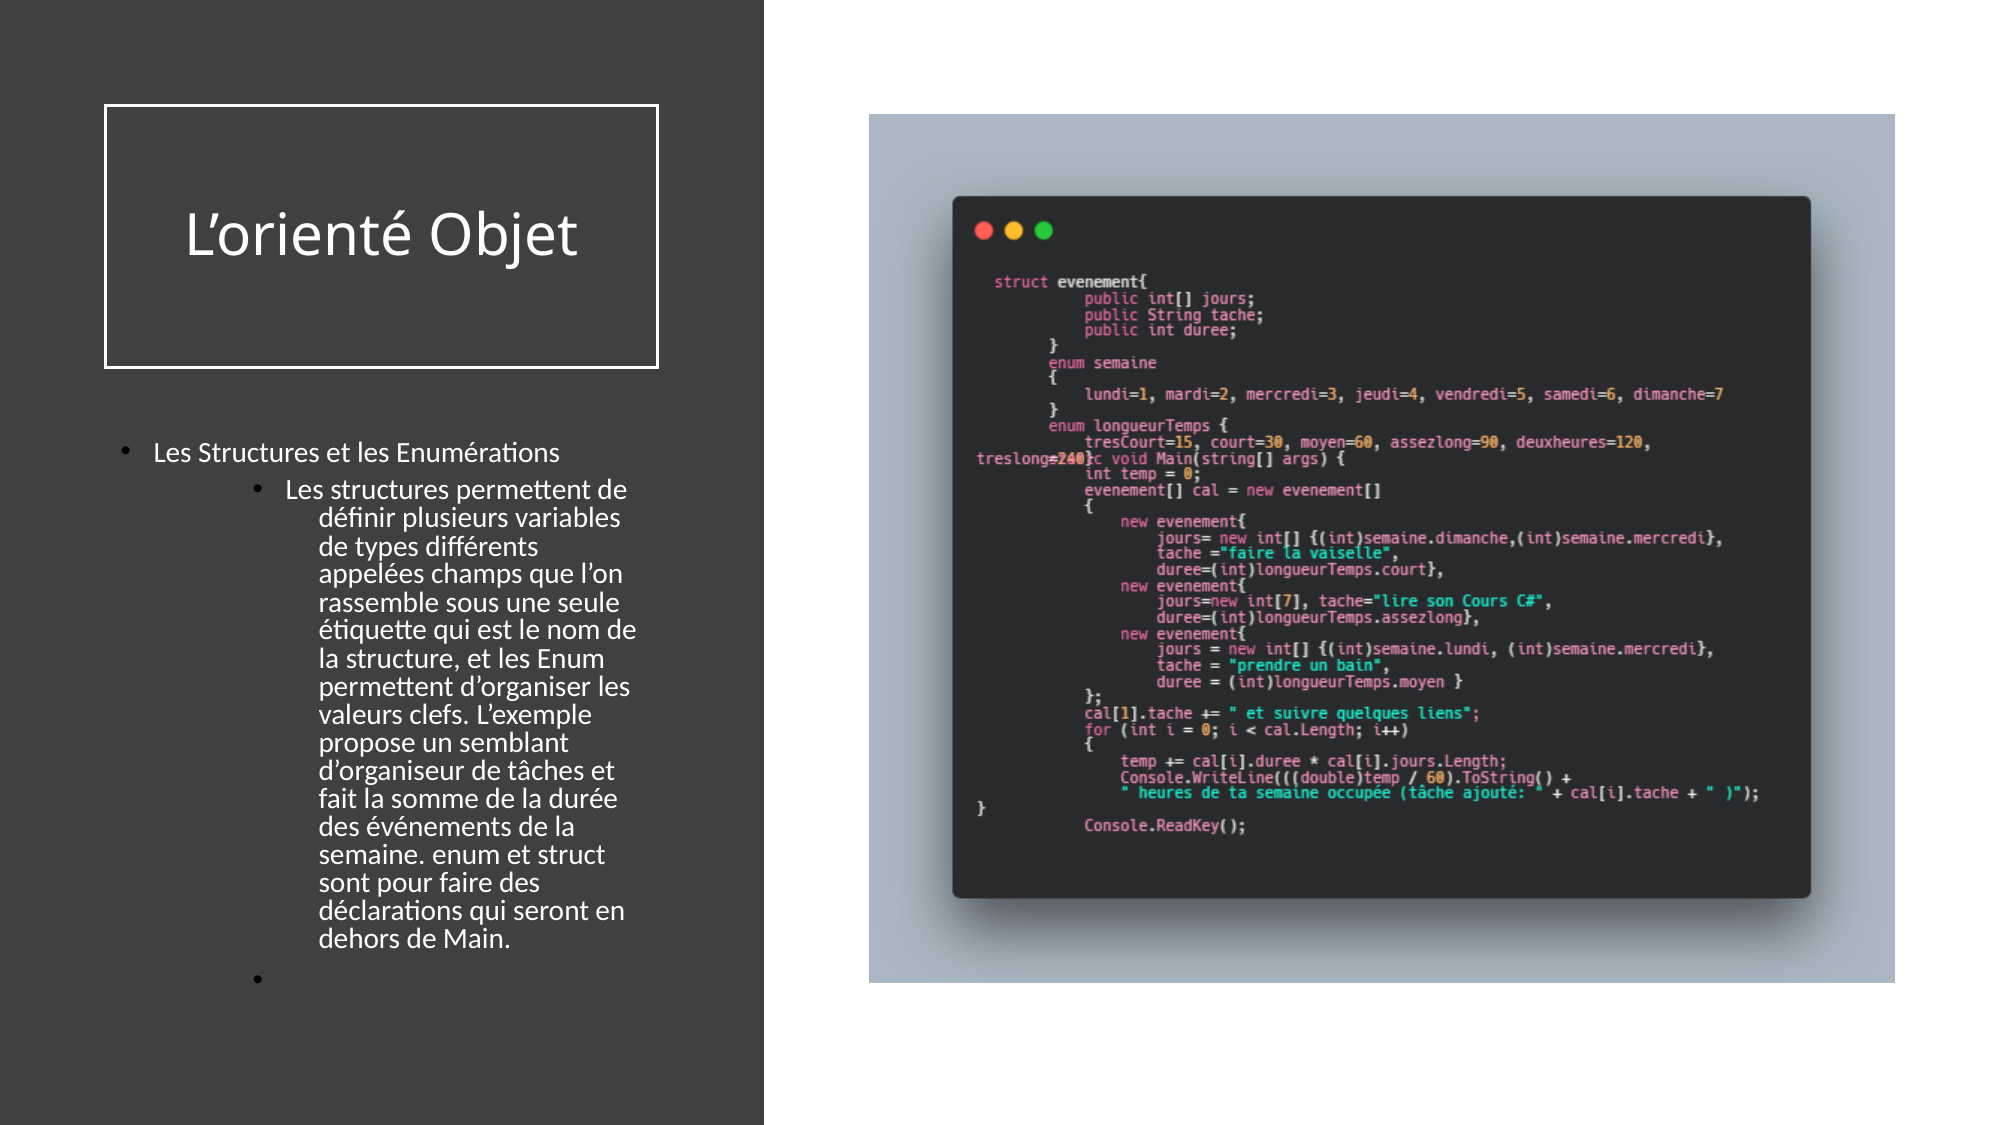

# L’orienté Objet
Les Structures et les Enumérations
Les structures permettent de définir plusieurs variables de types différents appelées champs que l’on rassemble sous une seule étiquette qui est le nom de la structure, et les Enum permettent d’organiser les valeurs clefs. L’exemple propose un semblant d’organiseur de tâches et fait la somme de la durée des événements de la semaine. enum et struct sont pour faire des déclarations qui seront en dehors de Main.